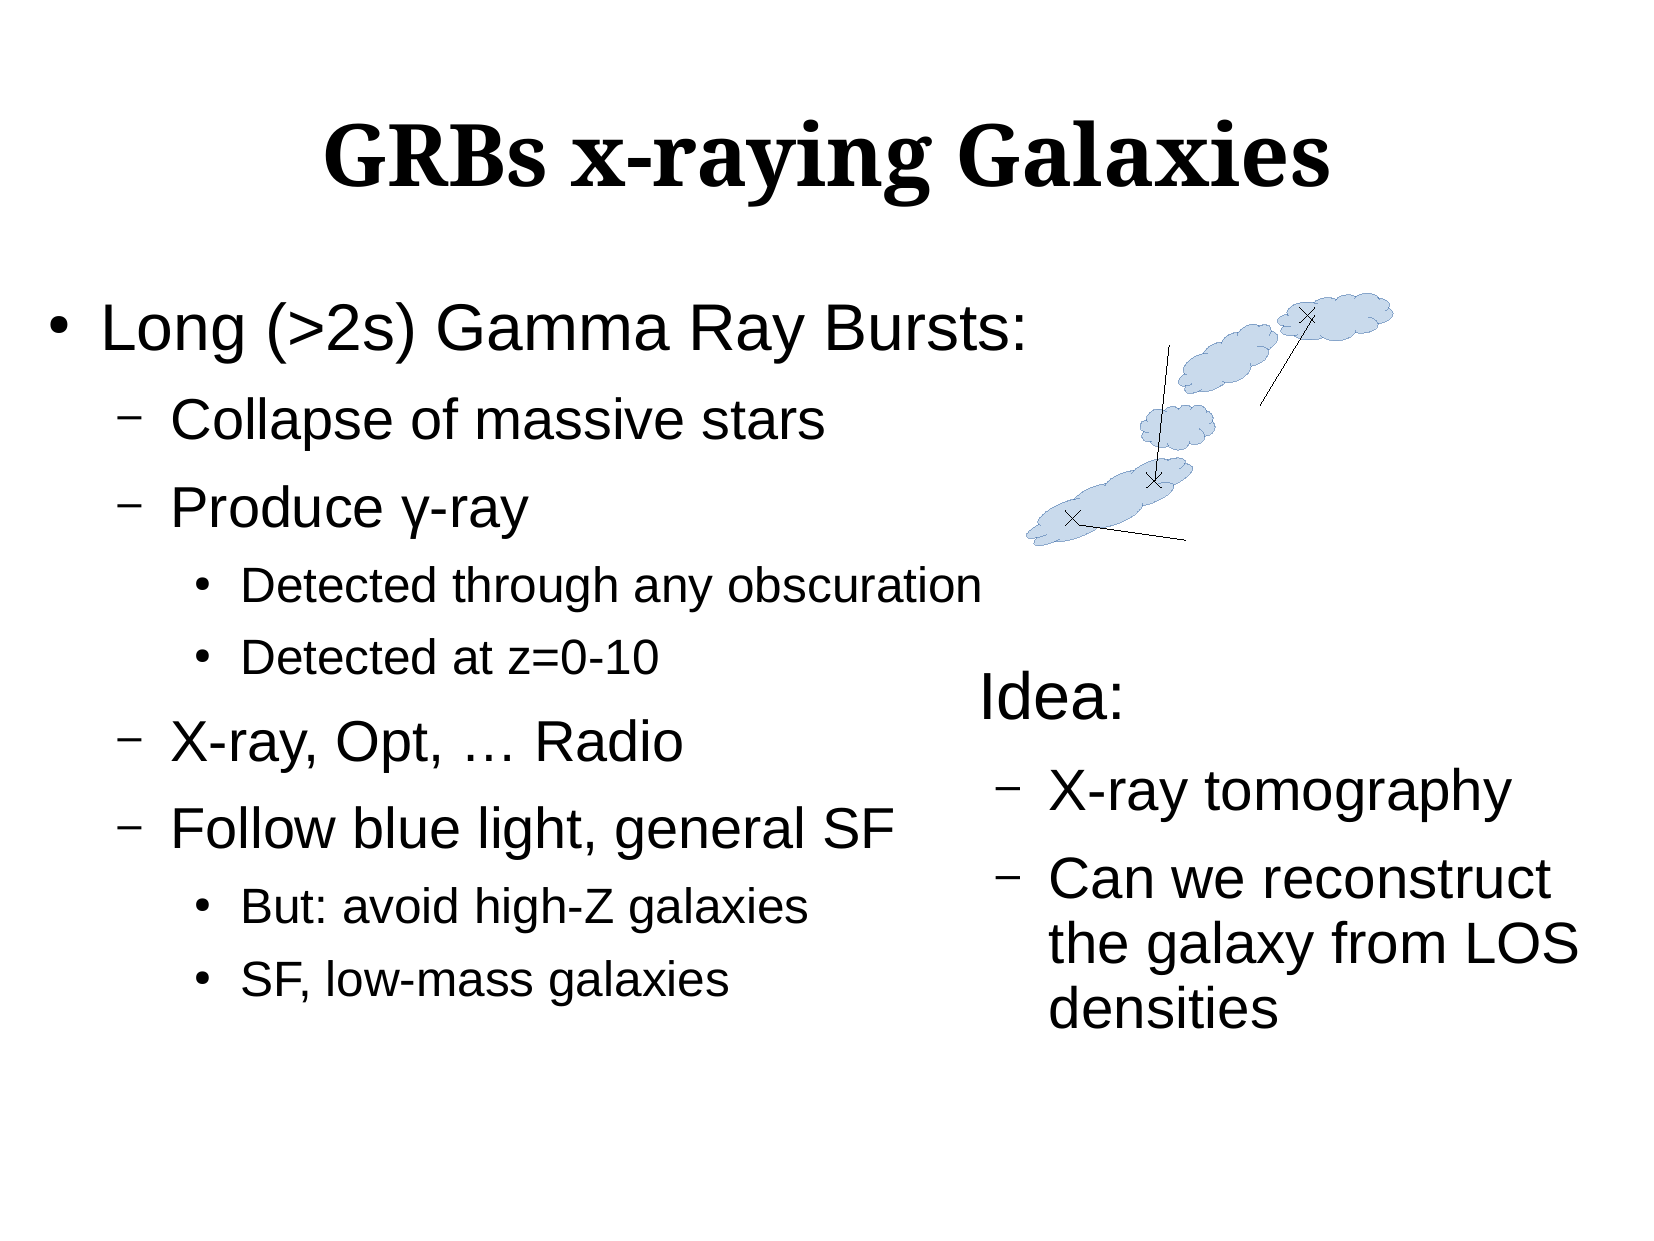

# GRBs x-raying Galaxies
Long (>2s) Gamma Ray Bursts:
Collapse of massive stars
Produce γ-ray
Detected through any obscuration
Detected at z=0-10
X-ray, Opt, … Radio
Follow blue light, general SF
But: avoid high-Z galaxies
SF, low-mass galaxies
Idea:
X-ray tomography
Can we reconstruct the galaxy from LOS densities